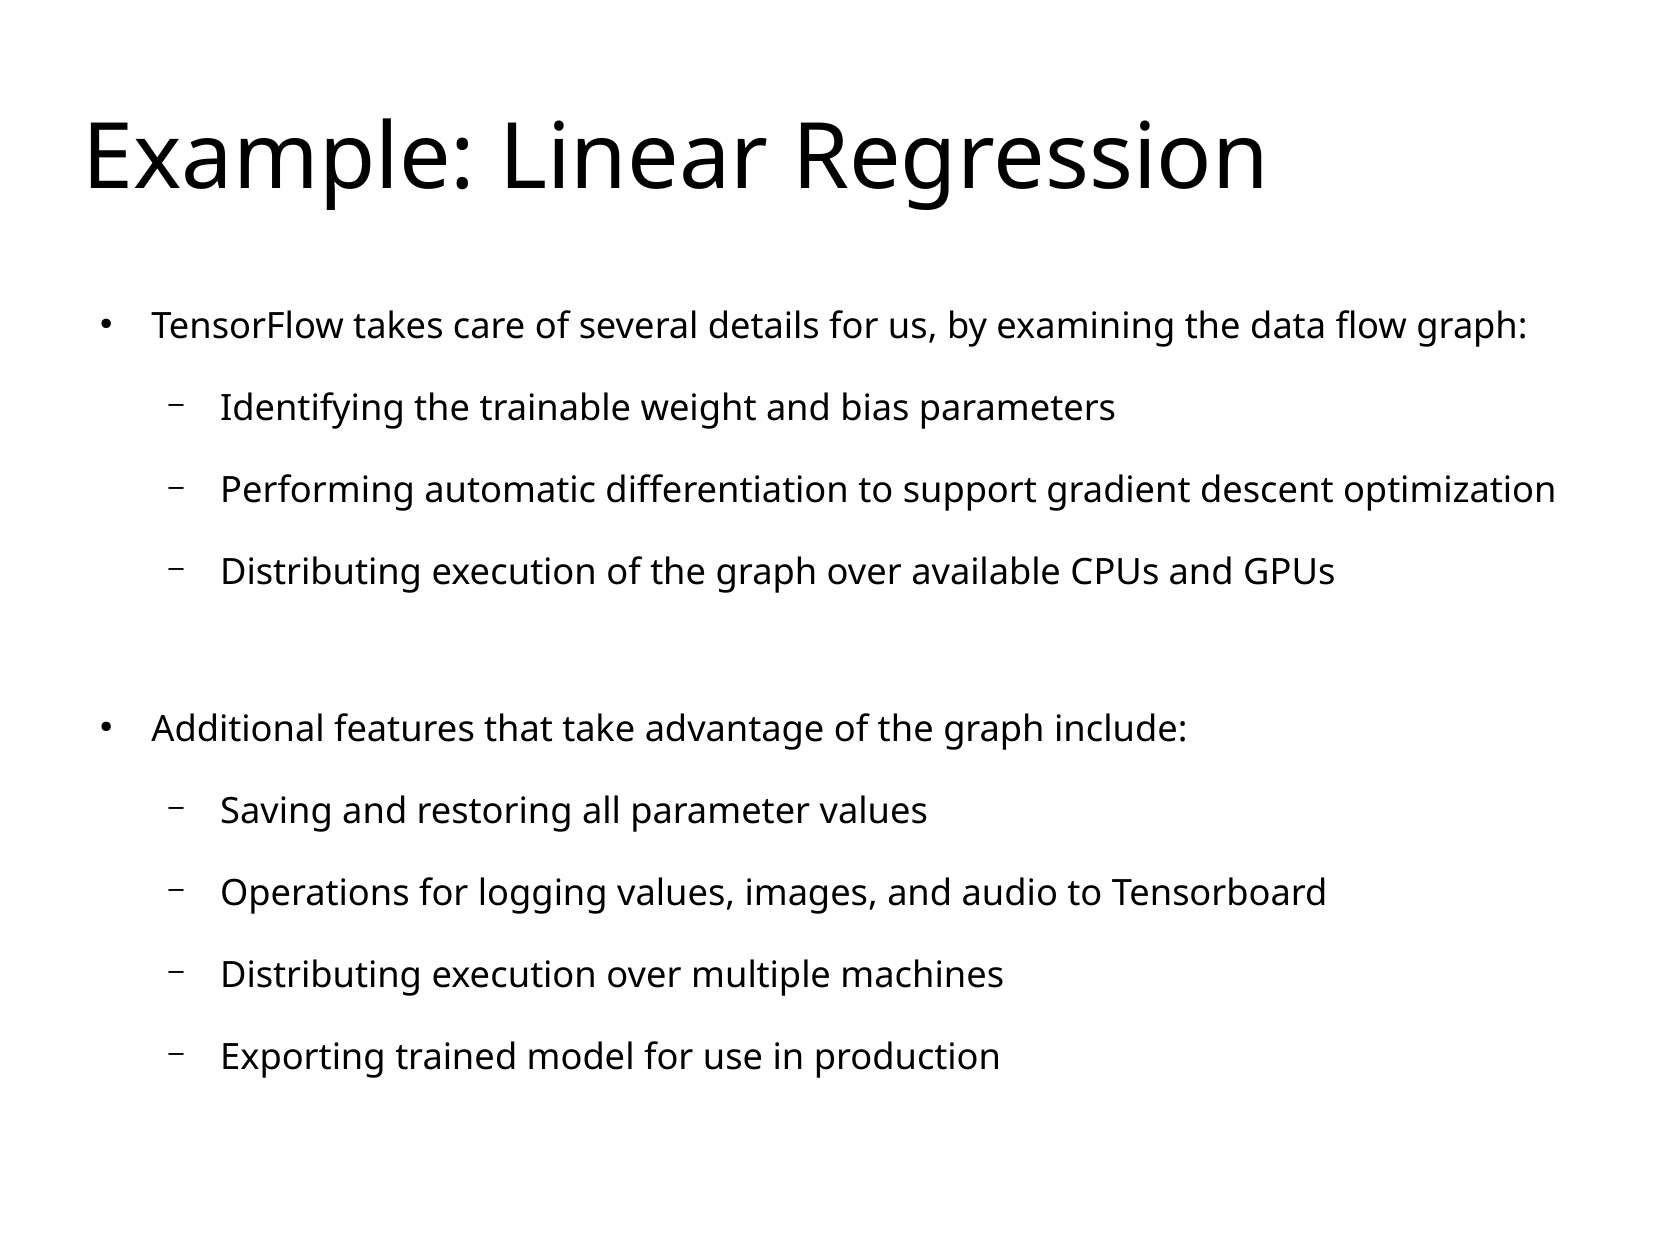

# Example: Linear Regression
TensorFlow takes care of several details for us, by examining the data flow graph:
Identifying the trainable weight and bias parameters
Performing automatic differentiation to support gradient descent optimization
Distributing execution of the graph over available CPUs and GPUs
Additional features that take advantage of the graph include:
Saving and restoring all parameter values
Operations for logging values, images, and audio to Tensorboard
Distributing execution over multiple machines
Exporting trained model for use in production